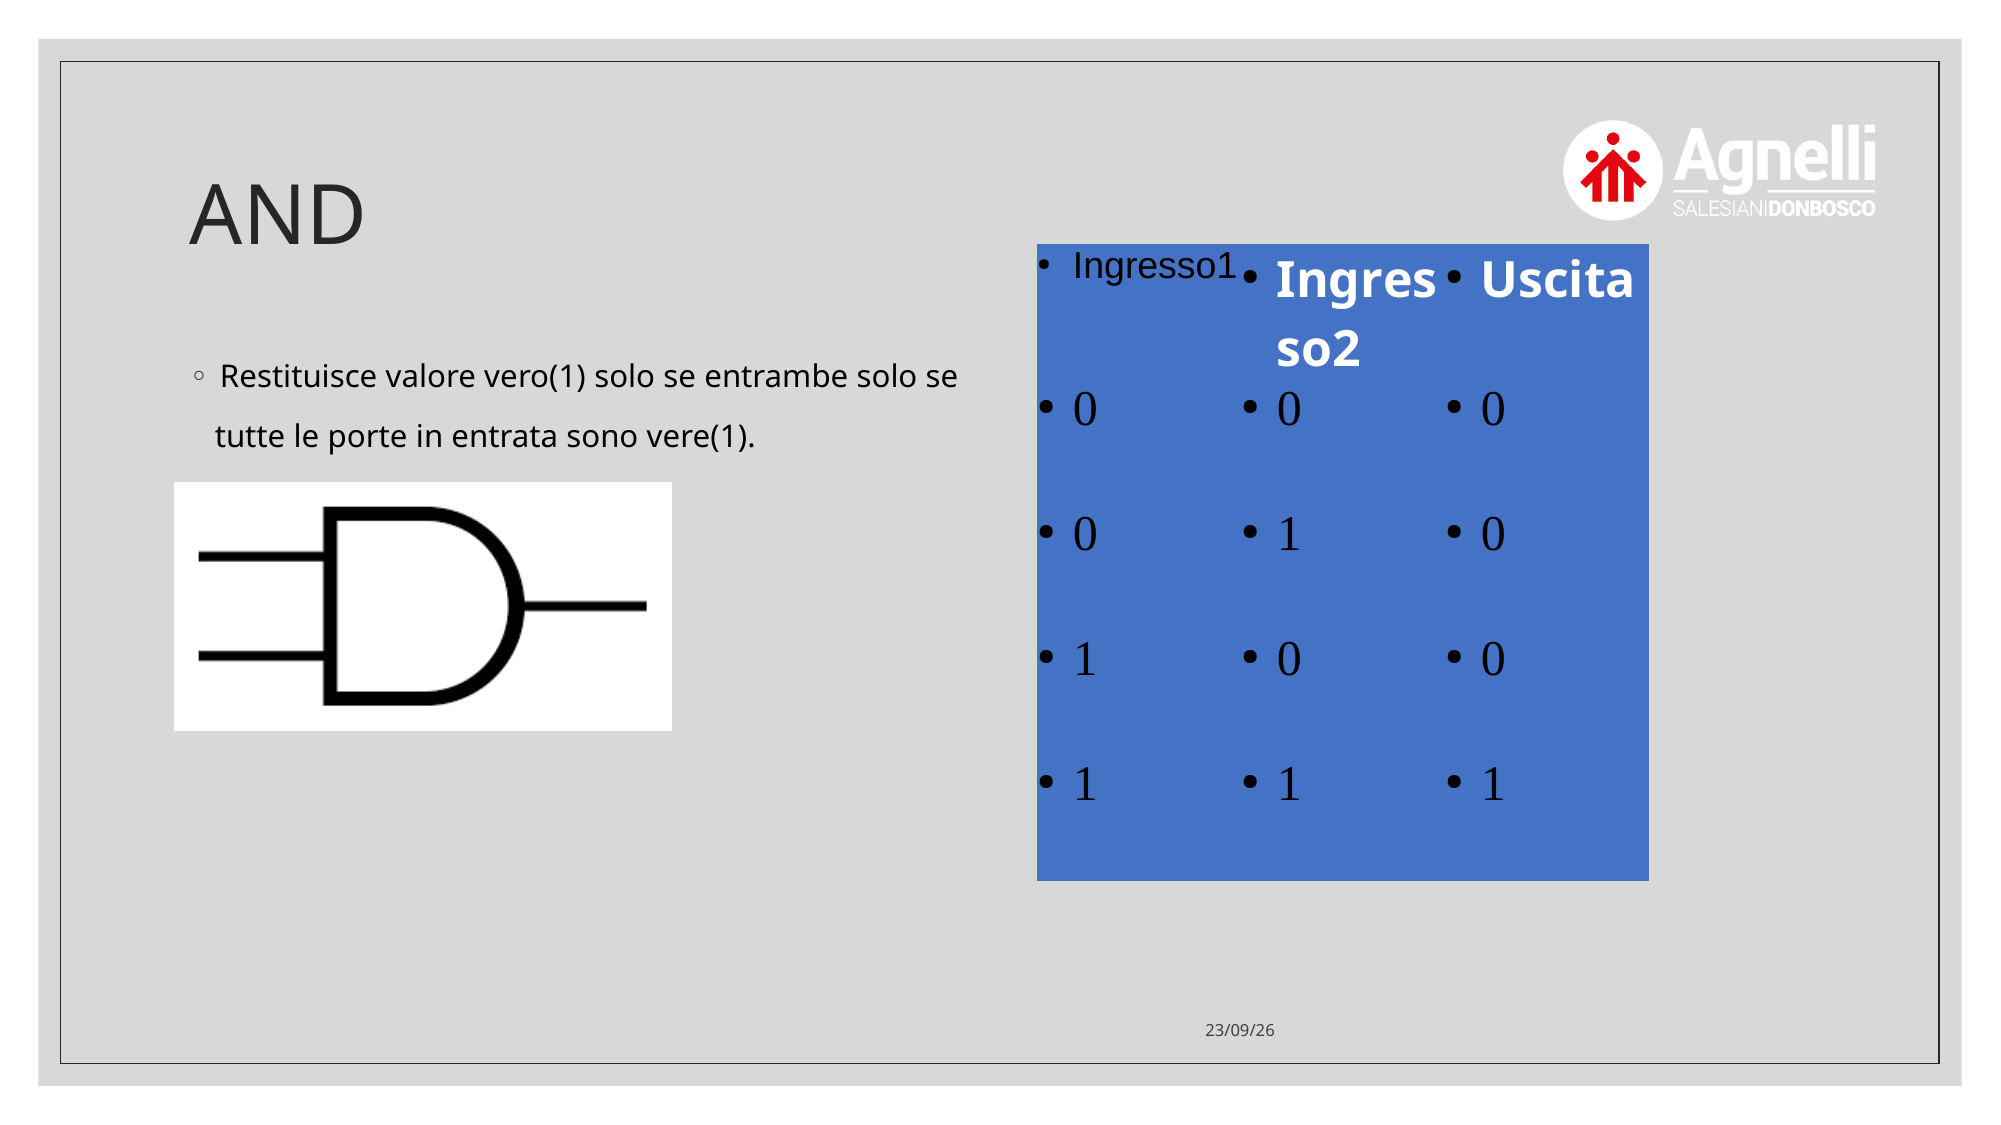

# AND
| Ingresso1 | Ingresso2 | Uscita |
| --- | --- | --- |
| 0 | 0 | 0 |
| 0 | 1 | 0 |
| 1 | 0 | 0 |
| 1 | 1 | 1 |
Restituisce valore vero(1) solo se entrambe solo se
 tutte le porte in entrata sono vere(1).